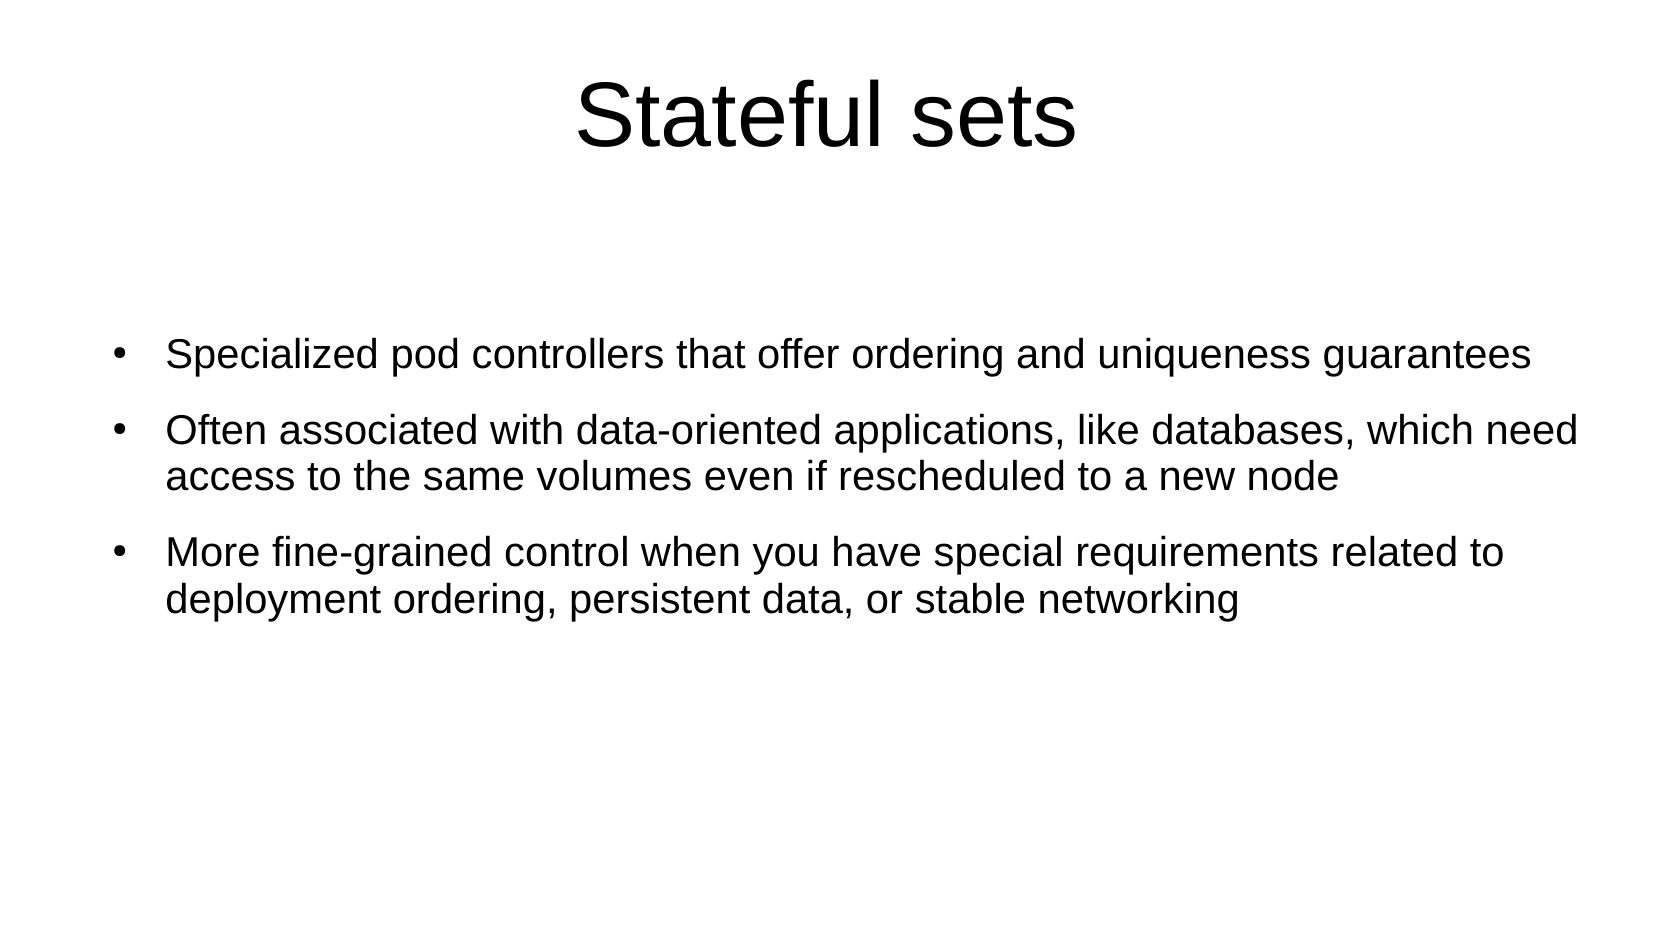

# Stateful sets
Specialized pod controllers that offer ordering and uniqueness guarantees
Often associated with data-oriented applications, like databases, which need access to the same volumes even if rescheduled to a new node
More fine-grained control when you have special requirements related to deployment ordering, persistent data, or stable networking